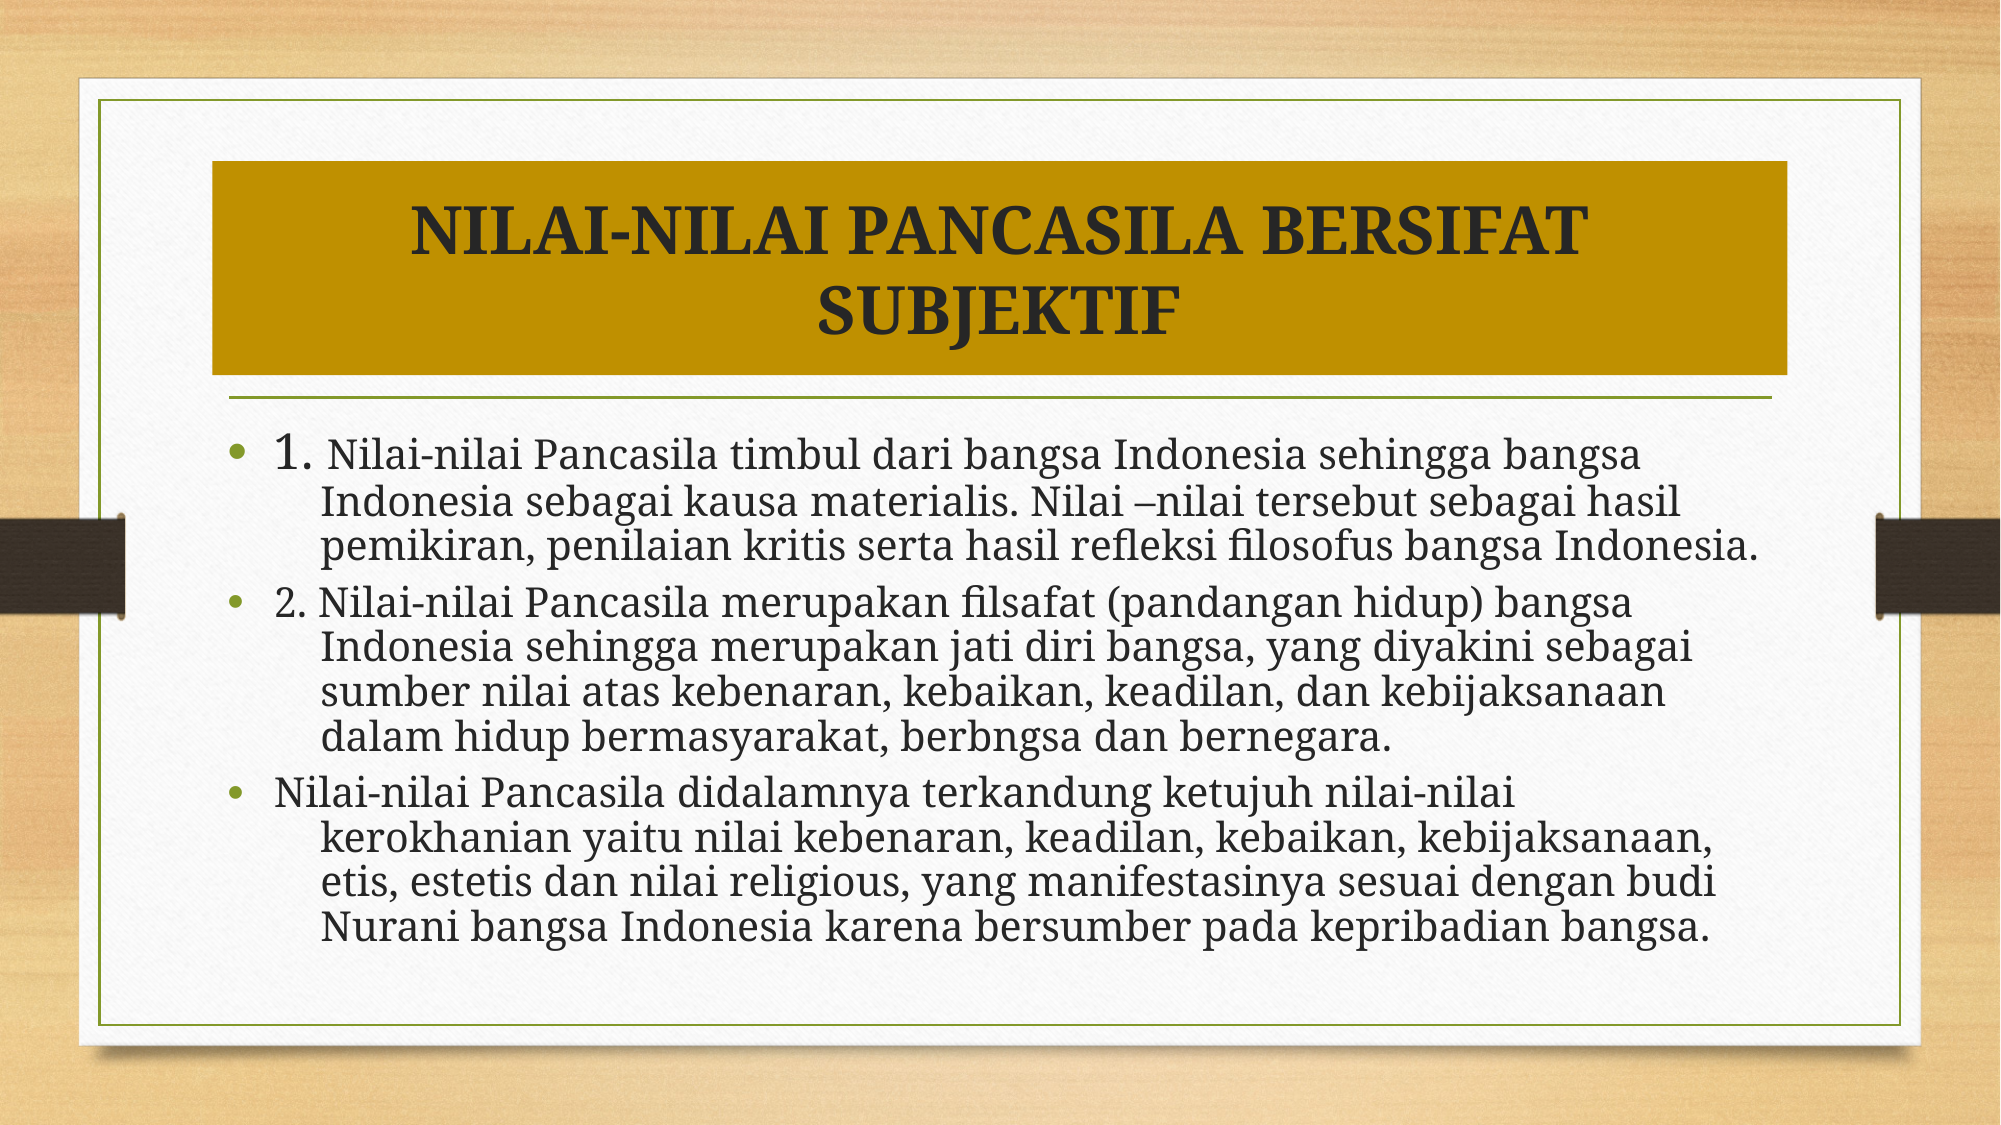

# NILAI-NILAI PANCASILA BERSIFAT SUBJEKTIF
1. Nilai-nilai Pancasila timbul dari bangsa Indonesia sehingga bangsa Indonesia sebagai kausa materialis. Nilai –nilai tersebut sebagai hasil pemikiran, penilaian kritis serta hasil refleksi filosofus bangsa Indonesia.
2. Nilai-nilai Pancasila merupakan filsafat (pandangan hidup) bangsa Indonesia sehingga merupakan jati diri bangsa, yang diyakini sebagai sumber nilai atas kebenaran, kebaikan, keadilan, dan kebijaksanaan dalam hidup bermasyarakat, berbngsa dan bernegara.
Nilai-nilai Pancasila didalamnya terkandung ketujuh nilai-nilai kerokhanian yaitu nilai kebenaran, keadilan, kebaikan, kebijaksanaan, etis, estetis dan nilai religious, yang manifestasinya sesuai dengan budi Nurani bangsa Indonesia karena bersumber pada kepribadian bangsa.